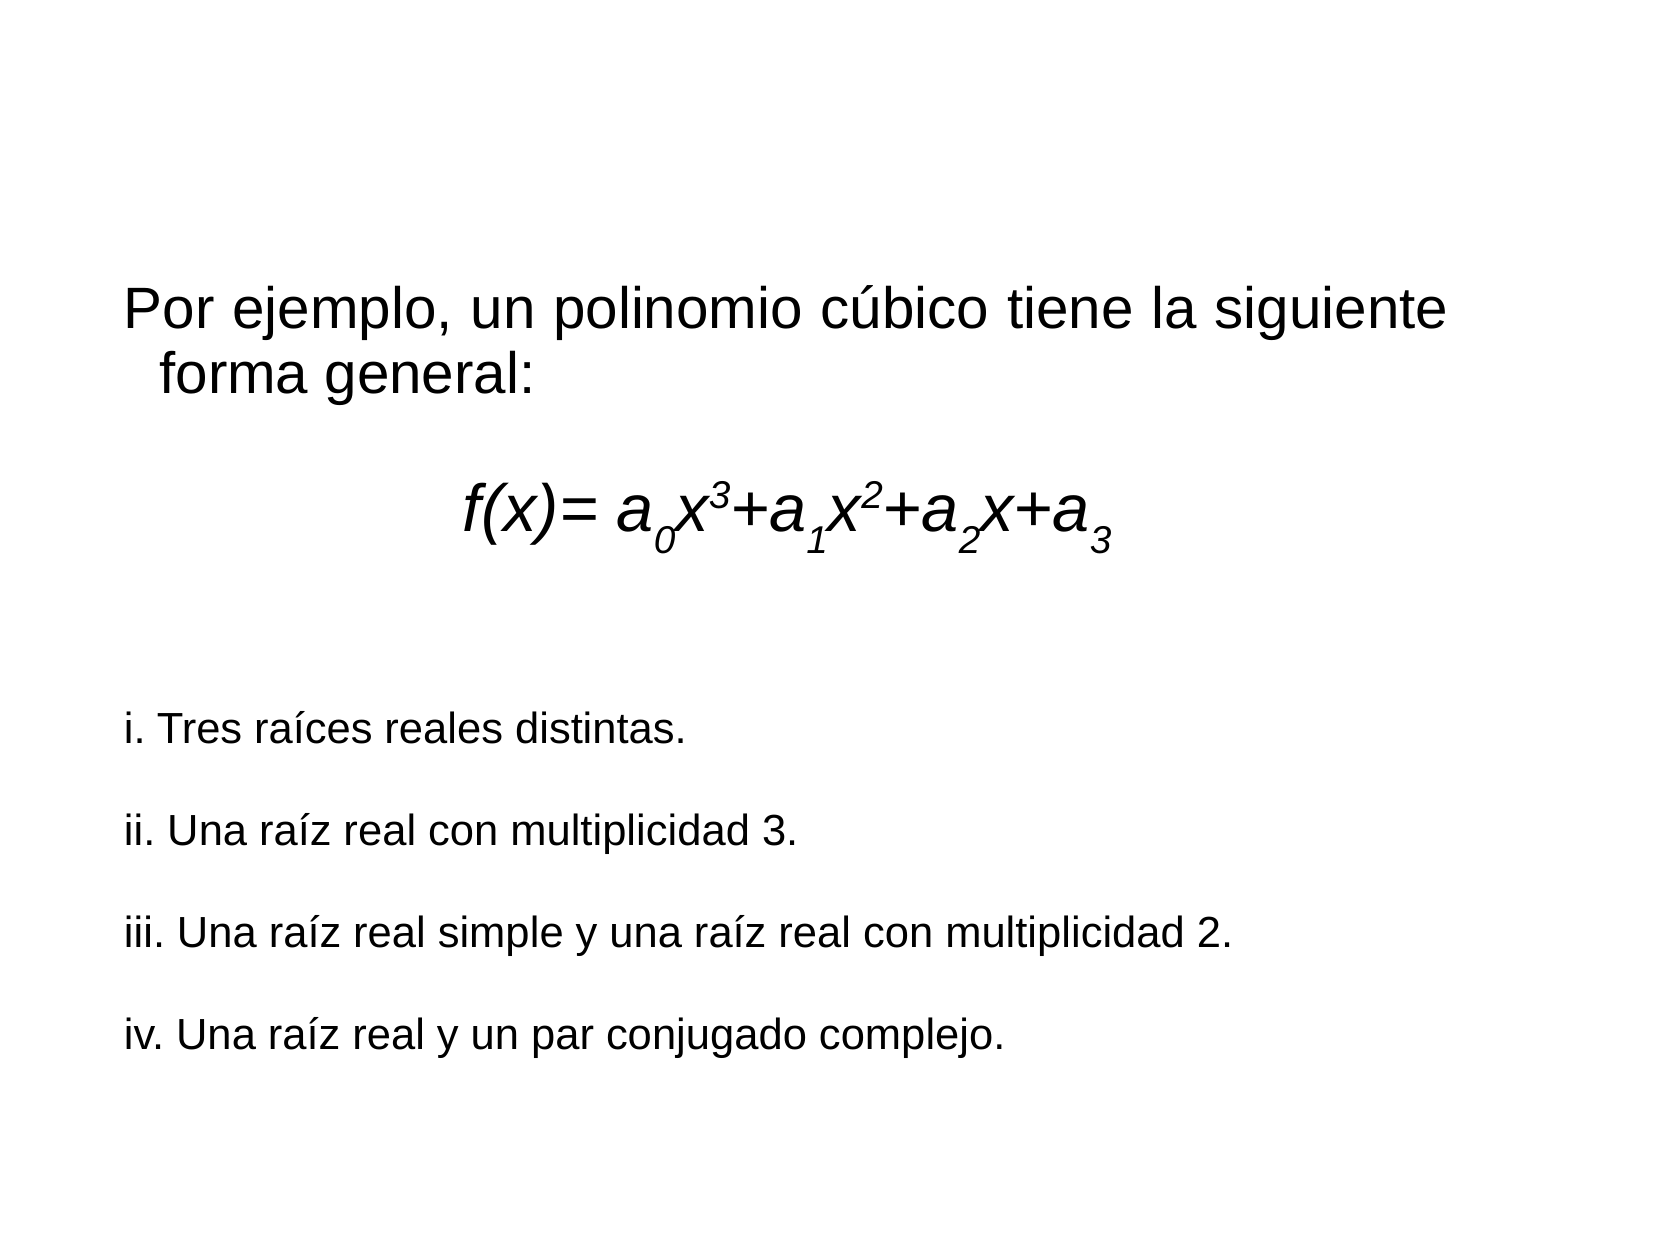

#
Por ejemplo, un polinomio cúbico tiene la siguiente forma general:
f(x)= a0x3+a1x2+a2x+a3
i. Tres raíces reales distintas.
ii. Una raíz real con multiplicidad 3.
iii. Una raíz real simple y una raíz real con multiplicidad 2.
iv. Una raíz real y un par conjugado complejo.